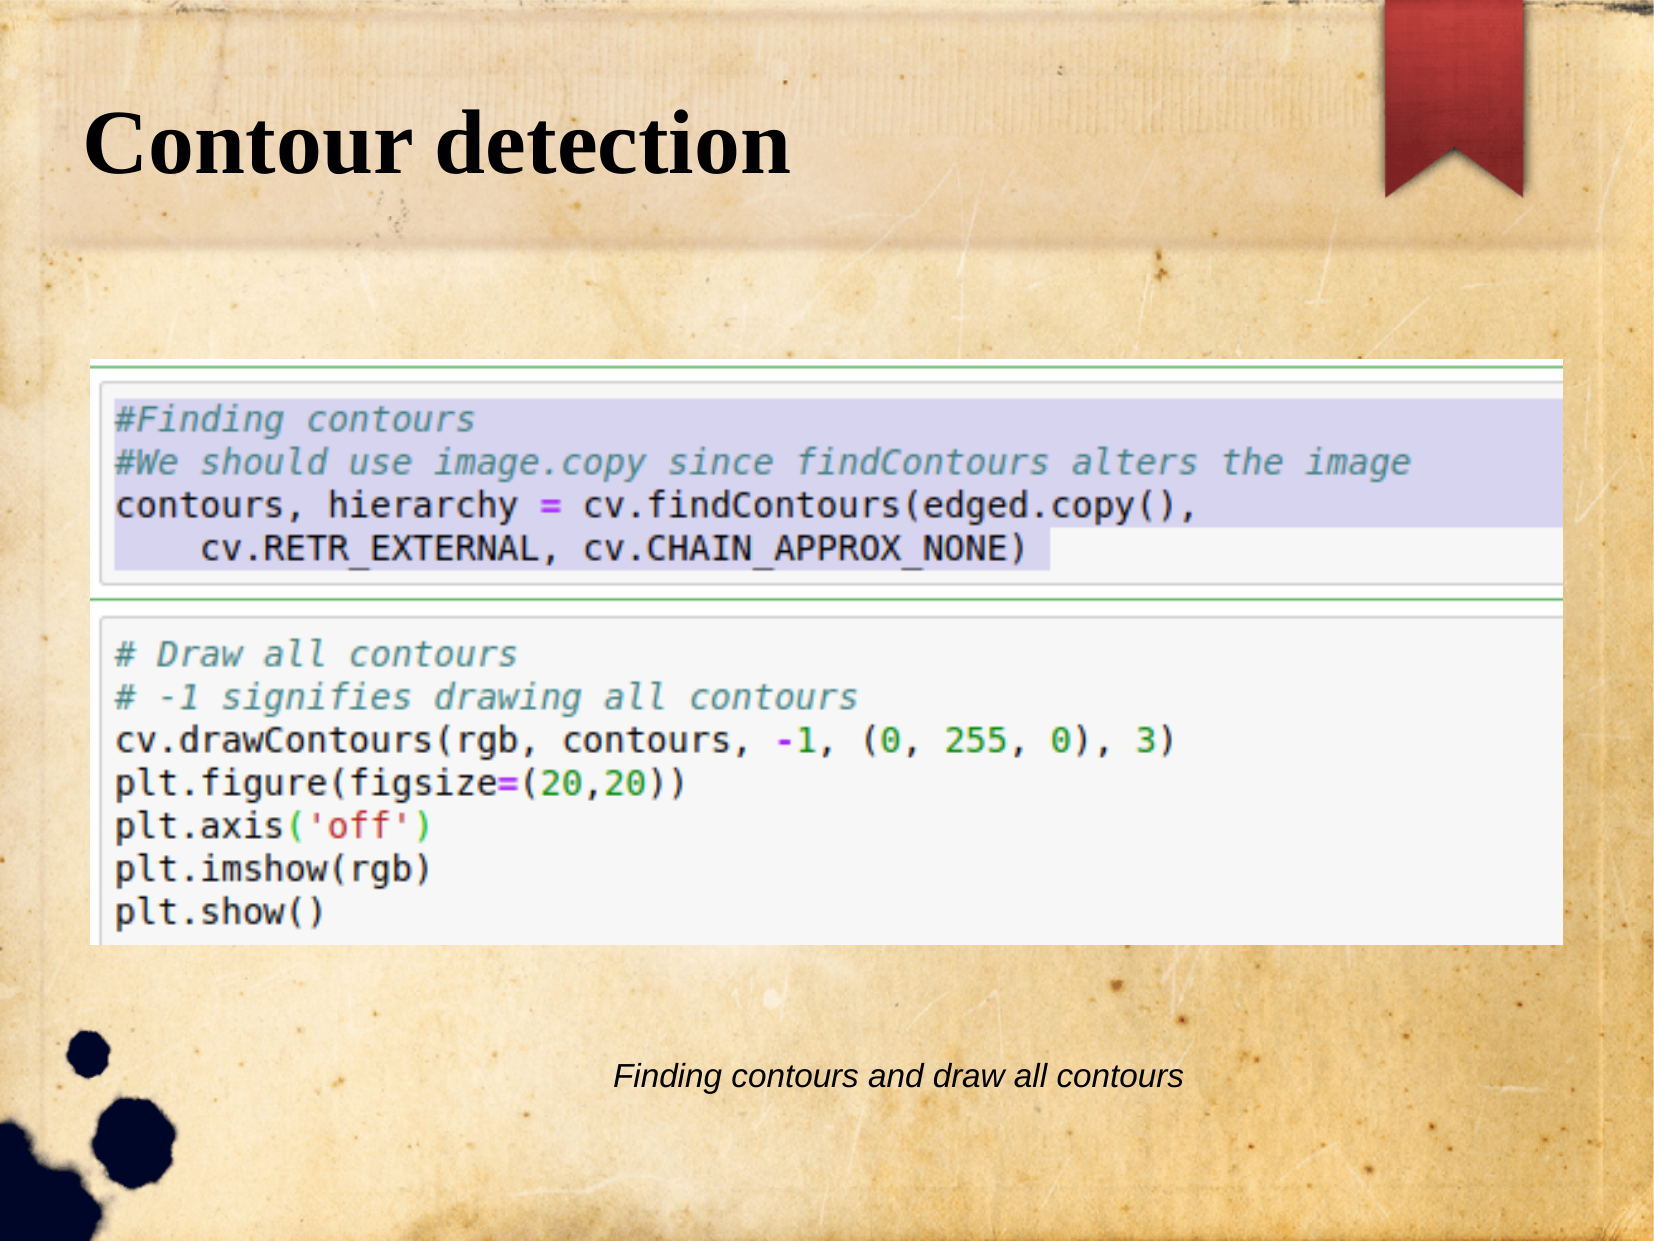

# Contour detection
Finding contours and draw all contours